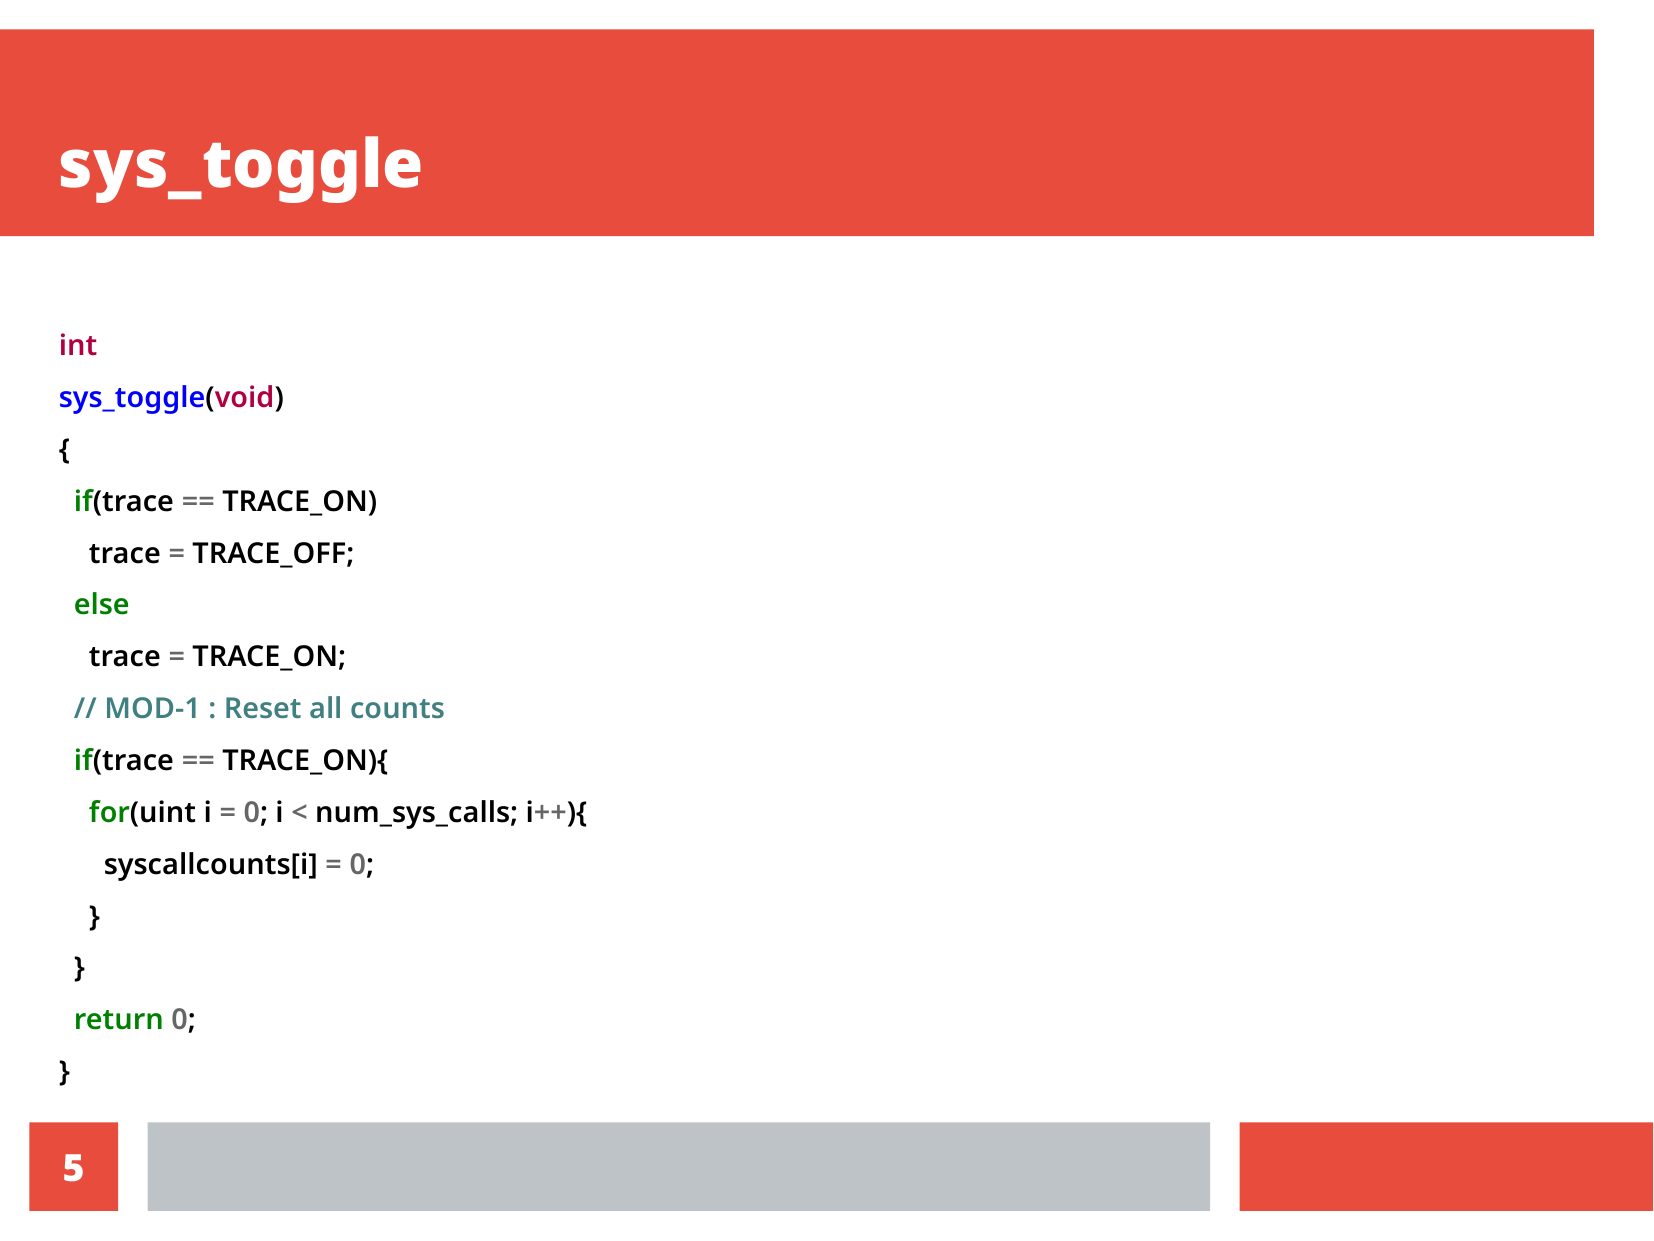

# sys_toggle
int
sys_toggle(void)
{
 if(trace == TRACE_ON)
 trace = TRACE_OFF;
 else
 trace = TRACE_ON;
 // MOD-1 : Reset all counts
 if(trace == TRACE_ON){
 for(uint i = 0; i < num_sys_calls; i++){
 syscallcounts[i] = 0;
 }
 }
 return 0;
}
5